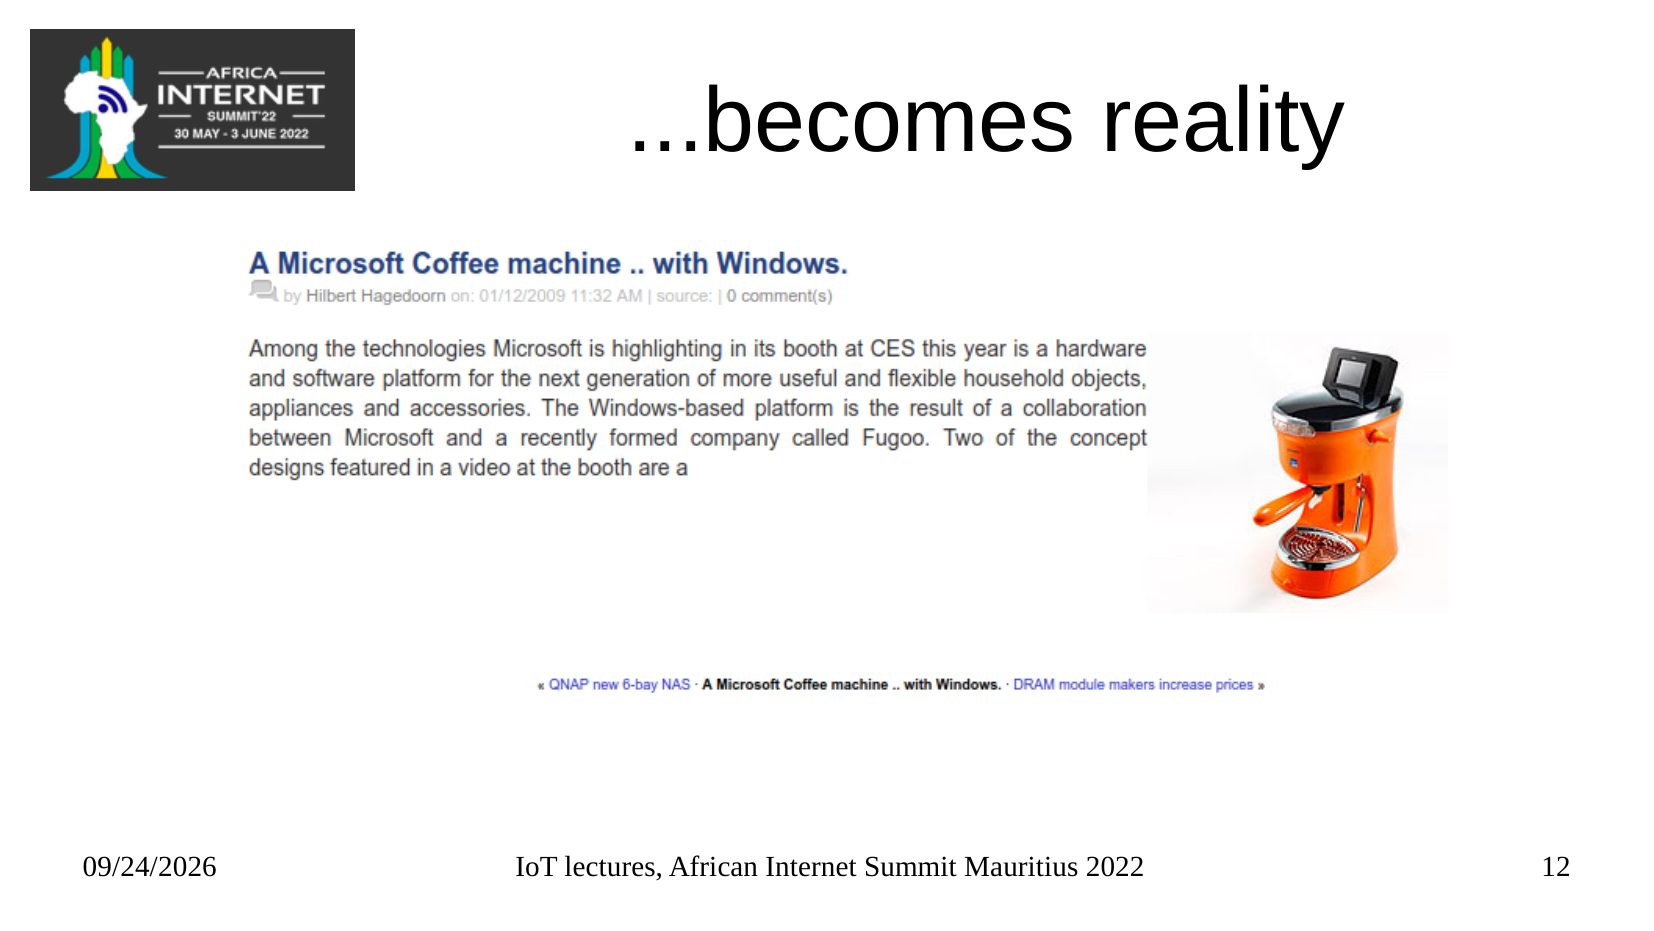

# ...becomes reality
IoT lectures, African Internet Summit Mauritius 2022
12